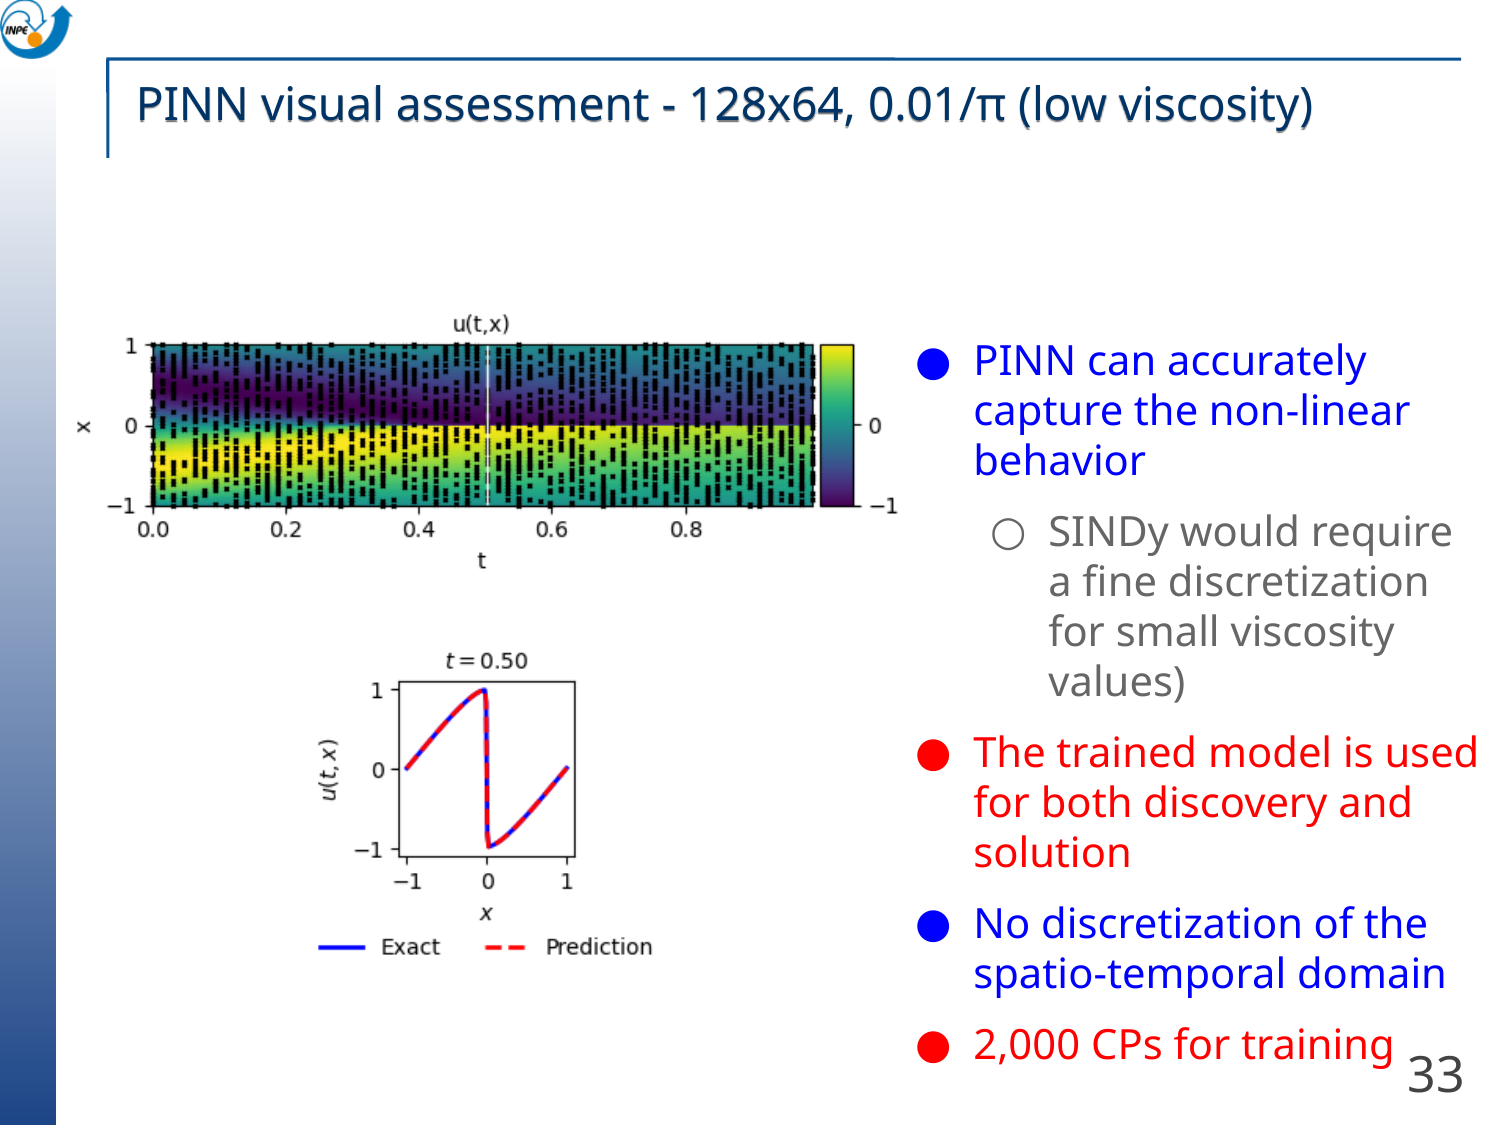

# PINN visual assessment - 128x64, 0.01/π (low viscosity)
PINN can accurately capture the non-linear behavior
SINDy would require a fine discretization for small viscosity values)
The trained model is used for both discovery and solution
No discretization of the spatio-temporal domain
2,000 CPs for training